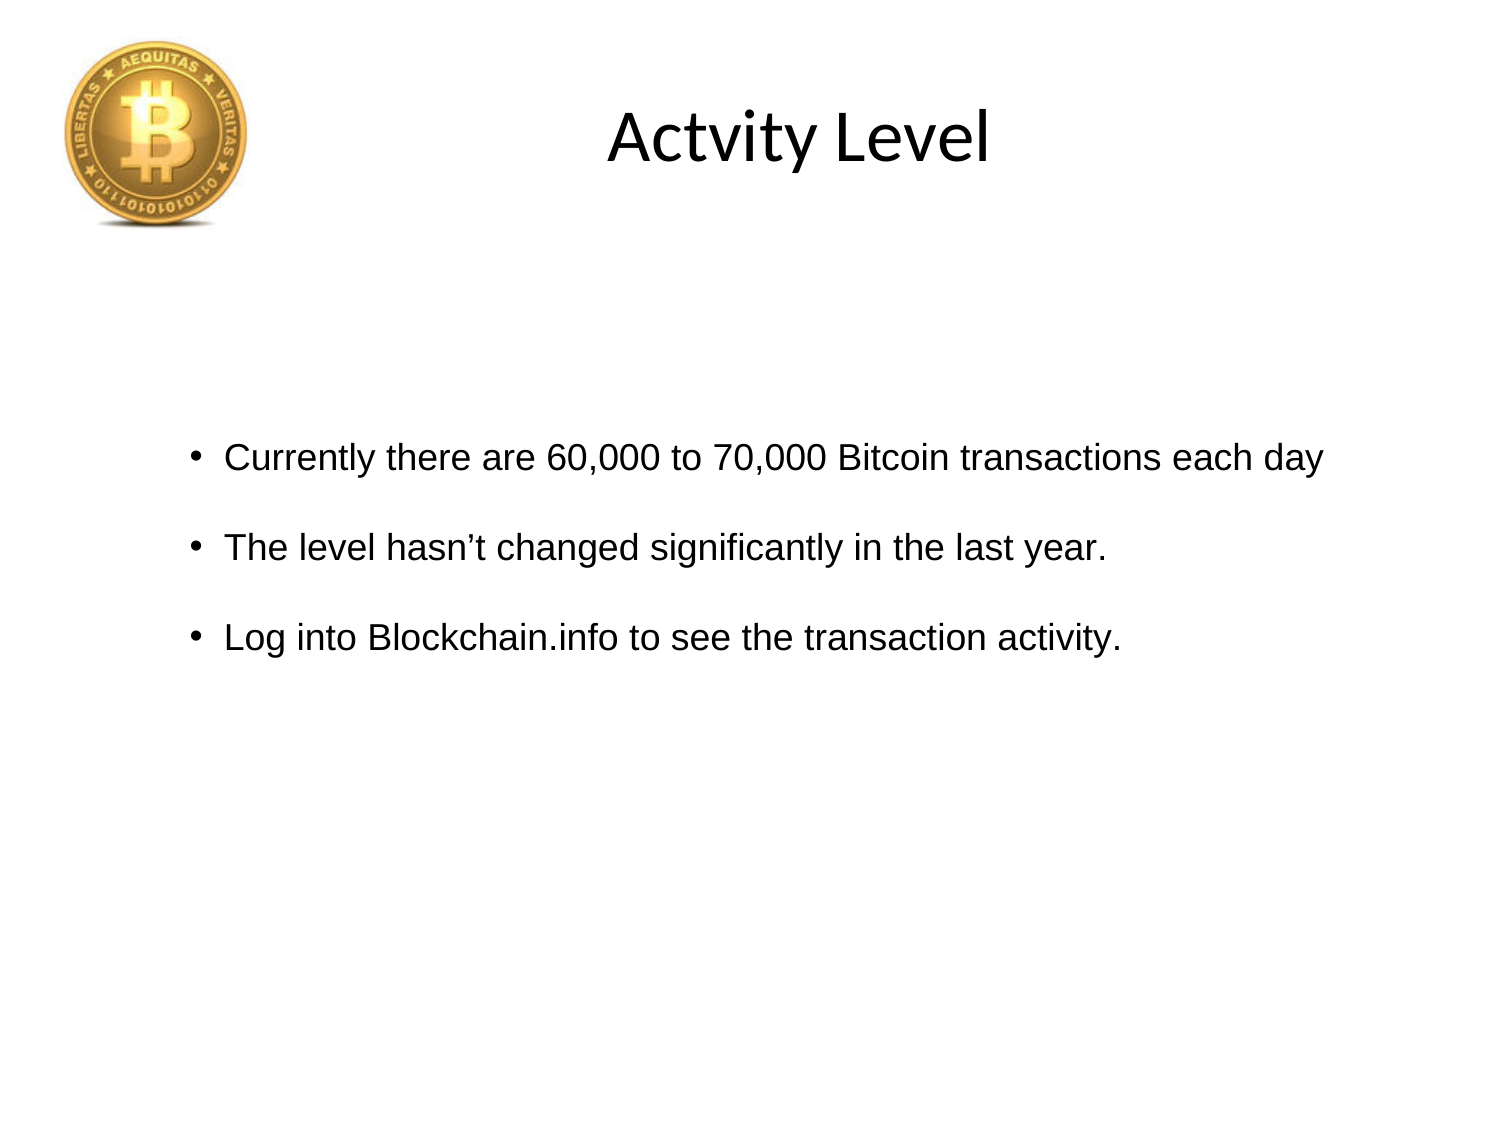

Actvity Level
 Currently there are 60,000 to 70,000 Bitcoin transactions each day
 The level hasn’t changed significantly in the last year.
 Log into Blockchain.info to see the transaction activity.